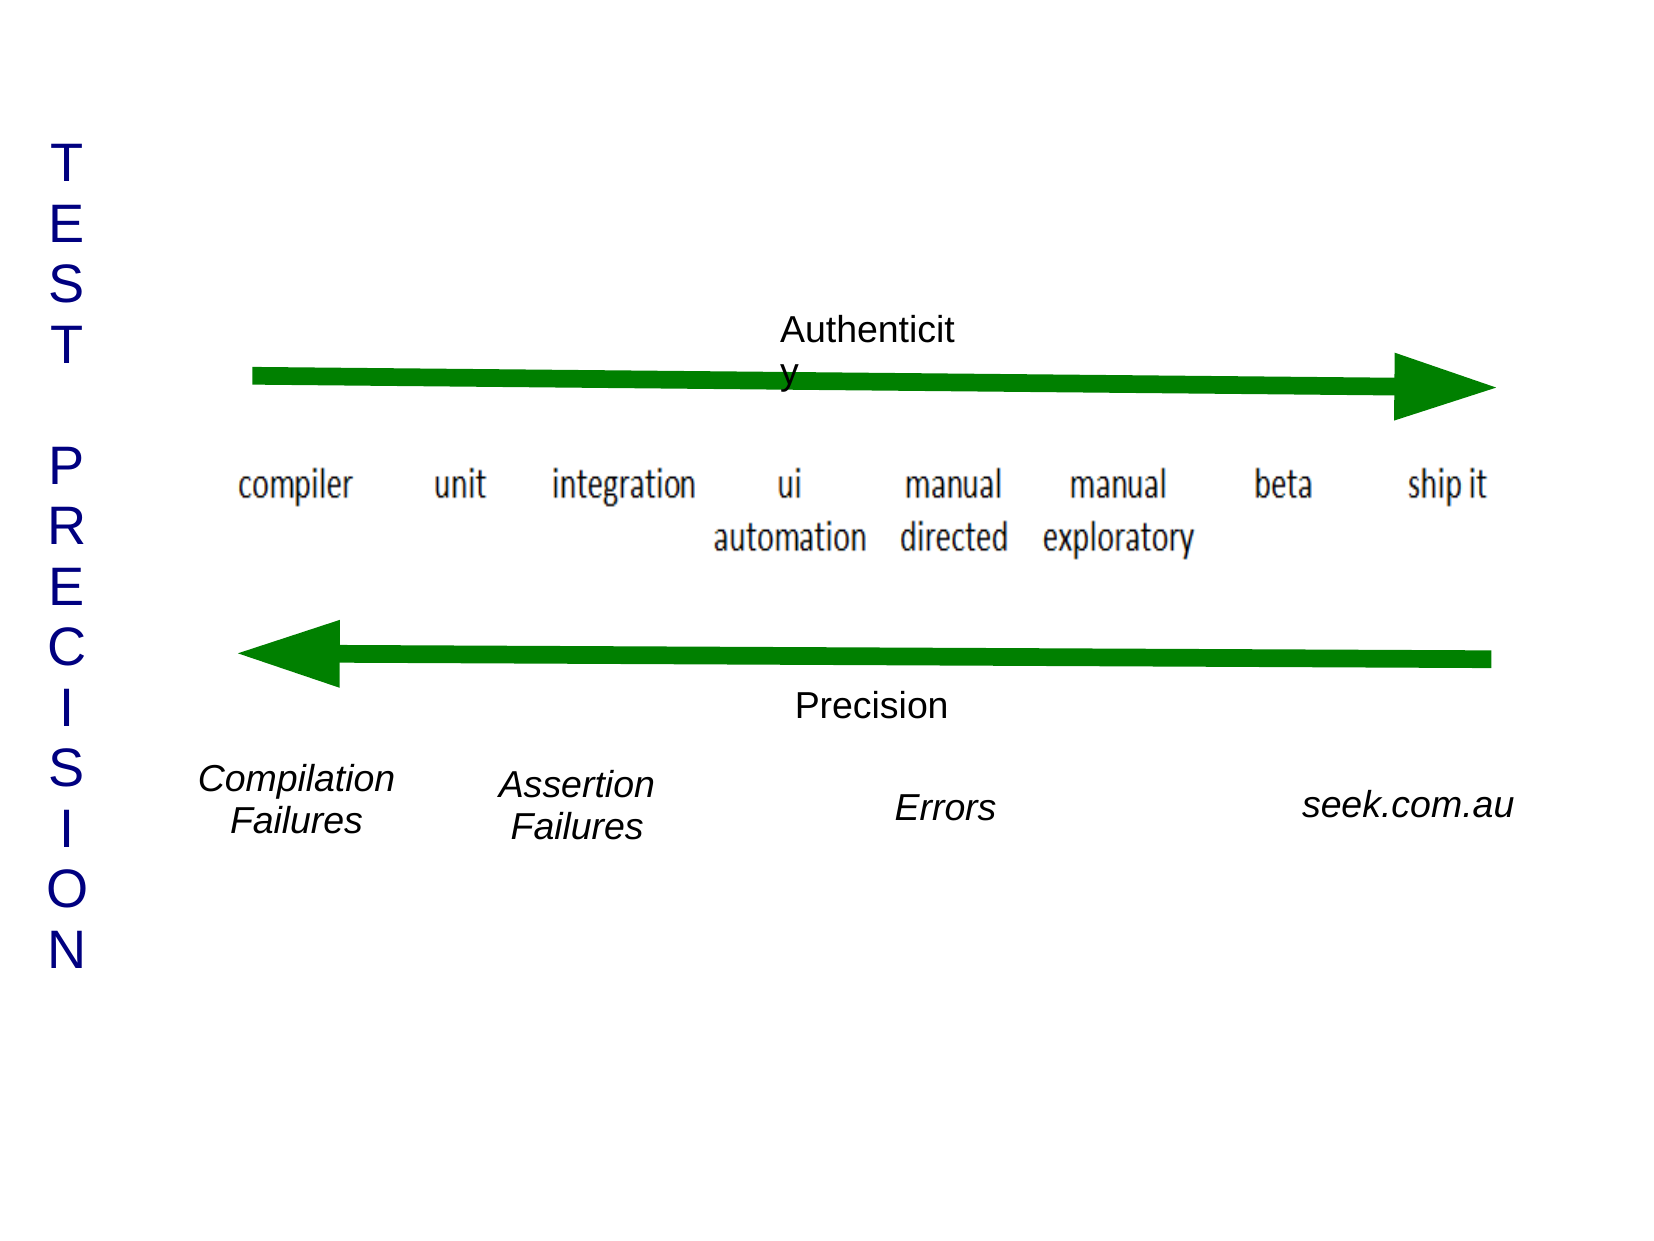

T
E
S
T
PRECISION
Authenticity
Precision
Compilation
Failures
Assertion
Failures
seek.com.au
Errors